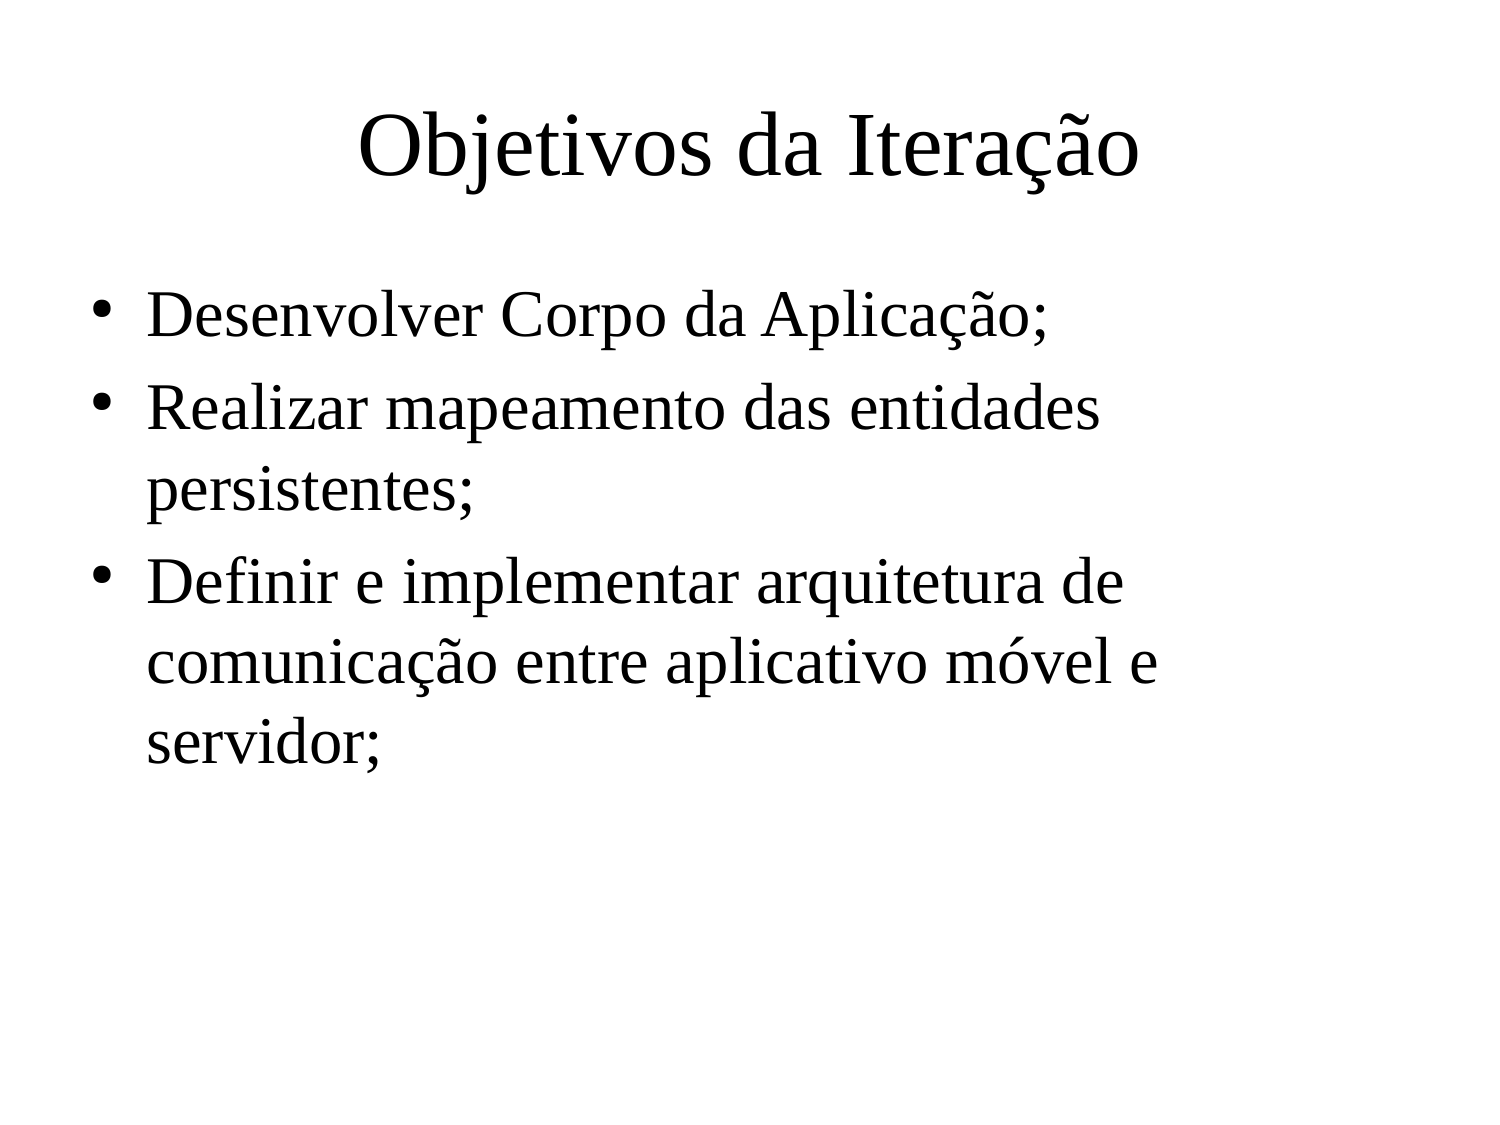

Objetivos da Iteração
# Desenvolver Corpo da Aplicação;
Realizar mapeamento das entidades persistentes;
Definir e implementar arquitetura de comunicação entre aplicativo móvel e servidor;